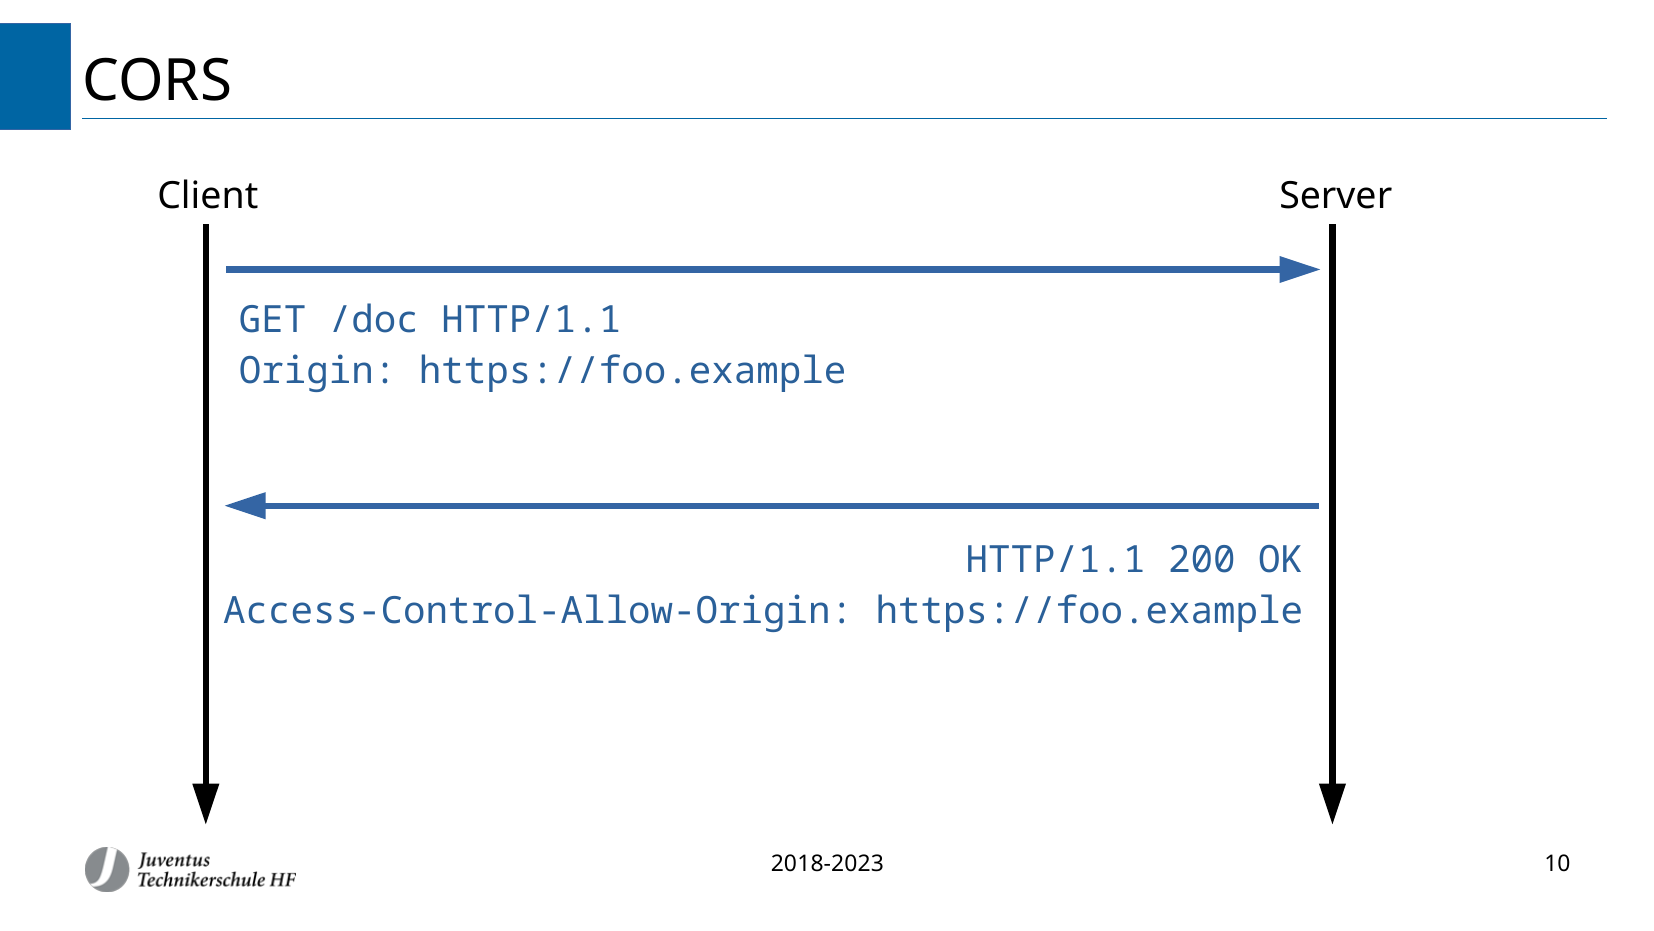

# CORS
Client
Server
GET /doc HTTP/1.1
Origin: https://foo.example
HTTP/1.1 200 OK
Access-Control-Allow-Origin: https://foo.example
2018-2023
10